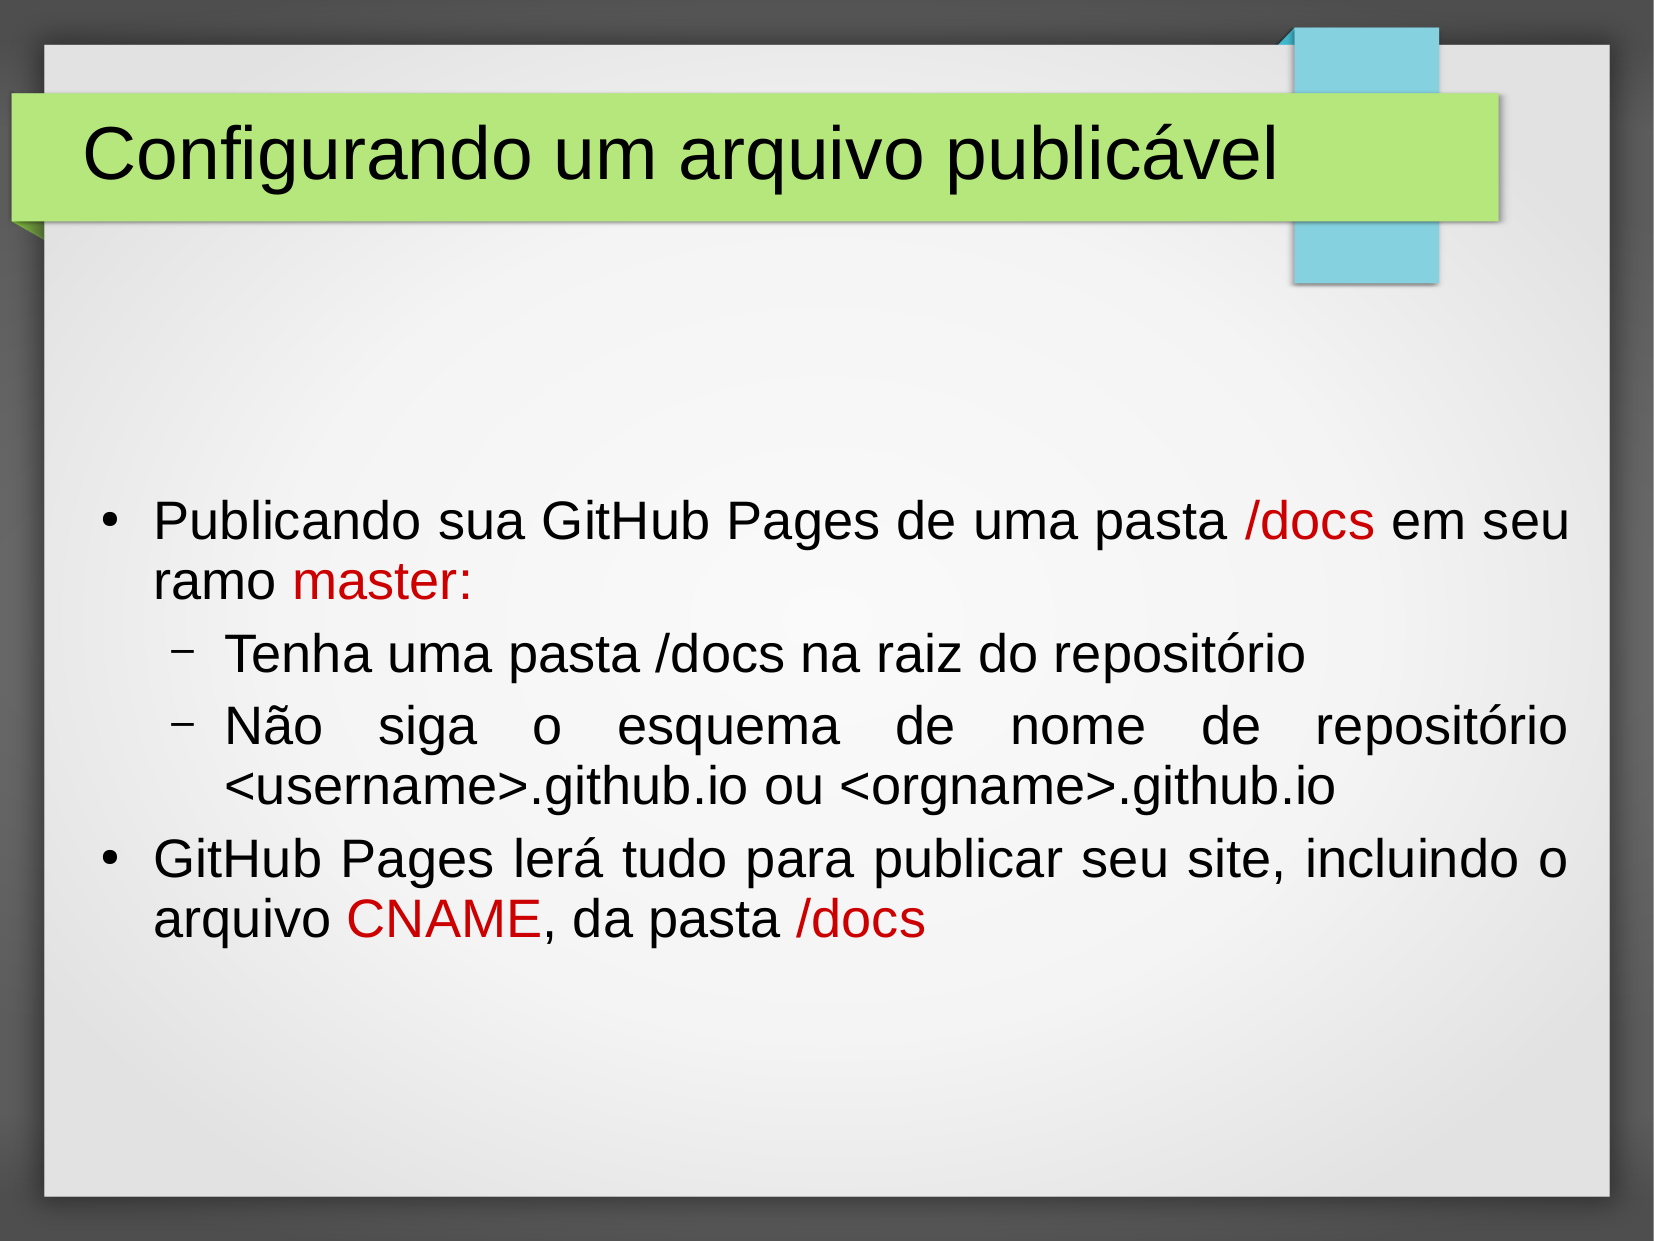

# Configurando um arquivo publicável
Publicando sua GitHub Pages de uma pasta /docs em seu ramo master:
Tenha uma pasta /docs na raiz do repositório
Não siga o esquema de nome de repositório <username>.github.io ou <orgname>.github.io
GitHub Pages lerá tudo para publicar seu site, incluindo o arquivo CNAME, da pasta /docs